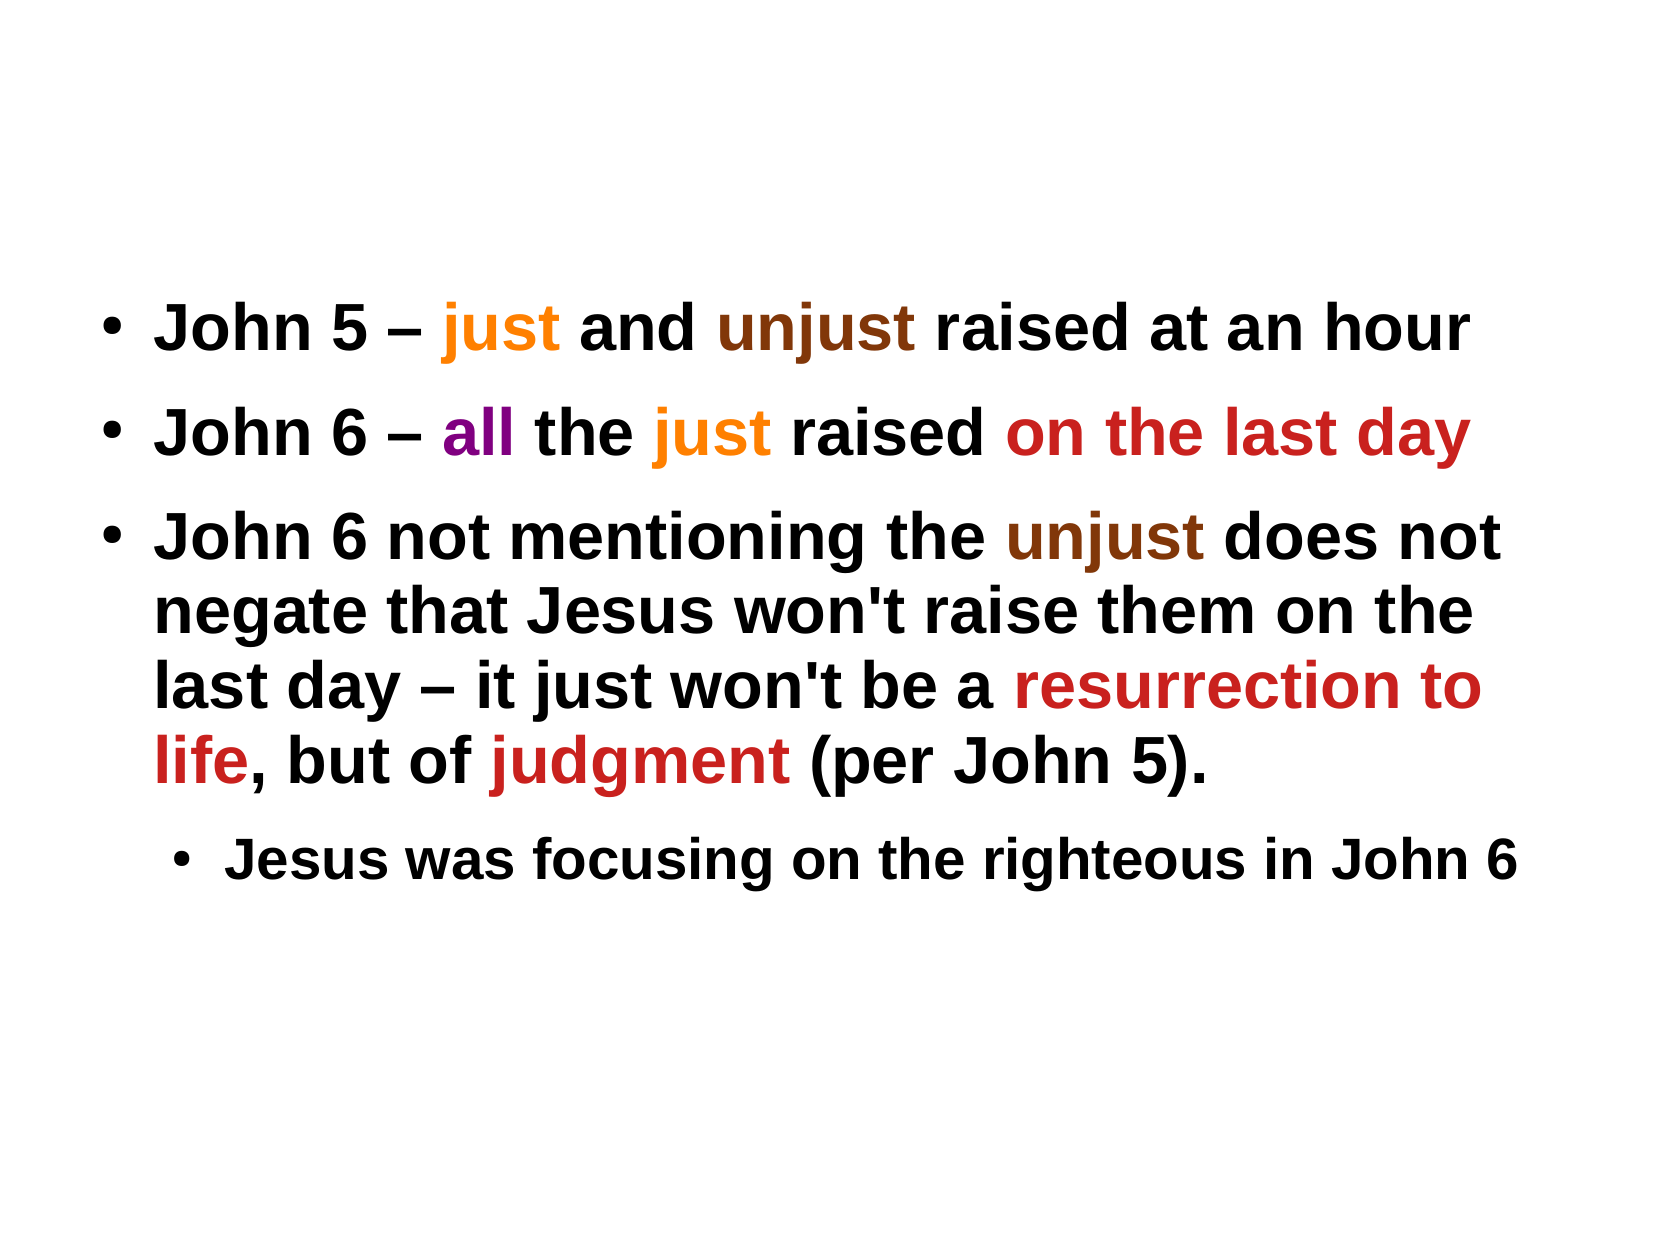

#
John 5 – just and unjust raised at an hour
John 6 – all the just raised on the last day
John 6 not mentioning the unjust does not negate that Jesus won't raise them on the last day – it just won't be a resurrection to life, but of judgment (per John 5).
Jesus was focusing on the righteous in John 6